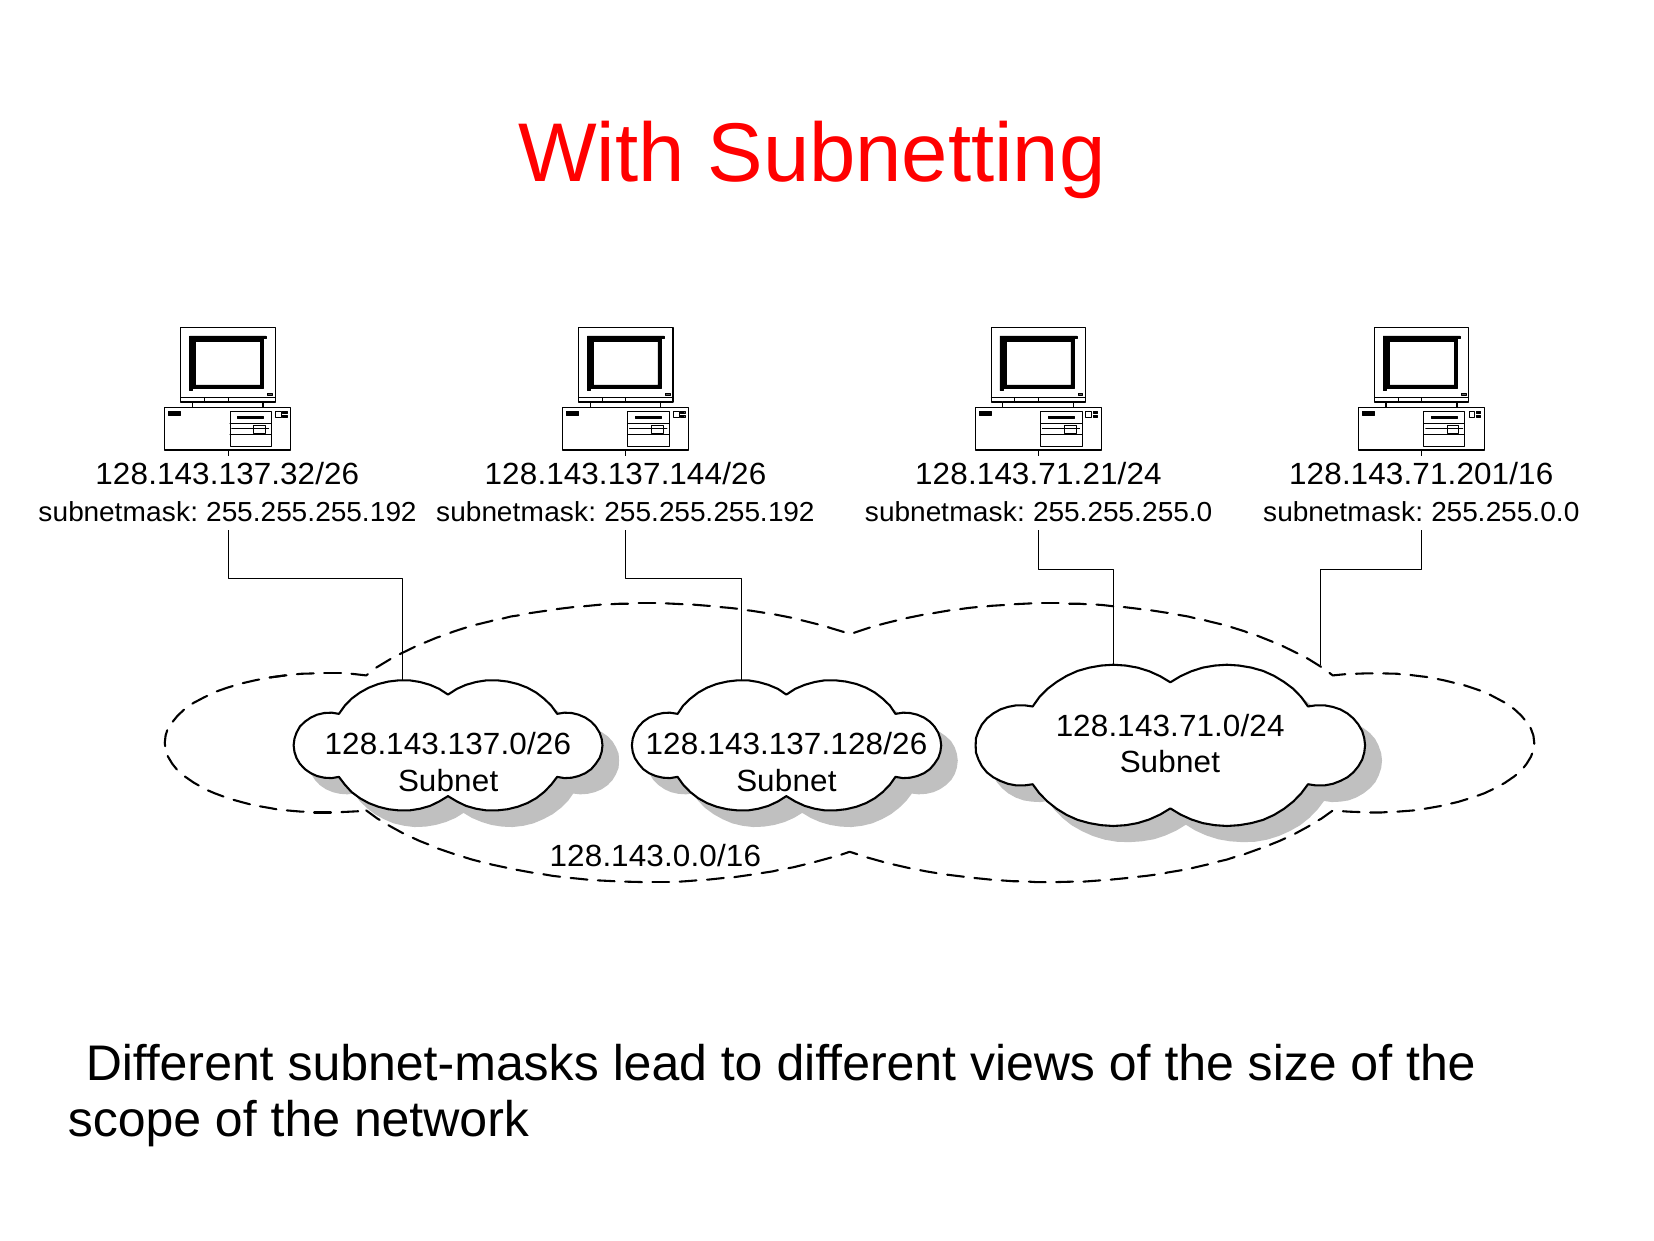

# With Subnetting
Different subnet-masks lead to different views of the size of the scope of the network